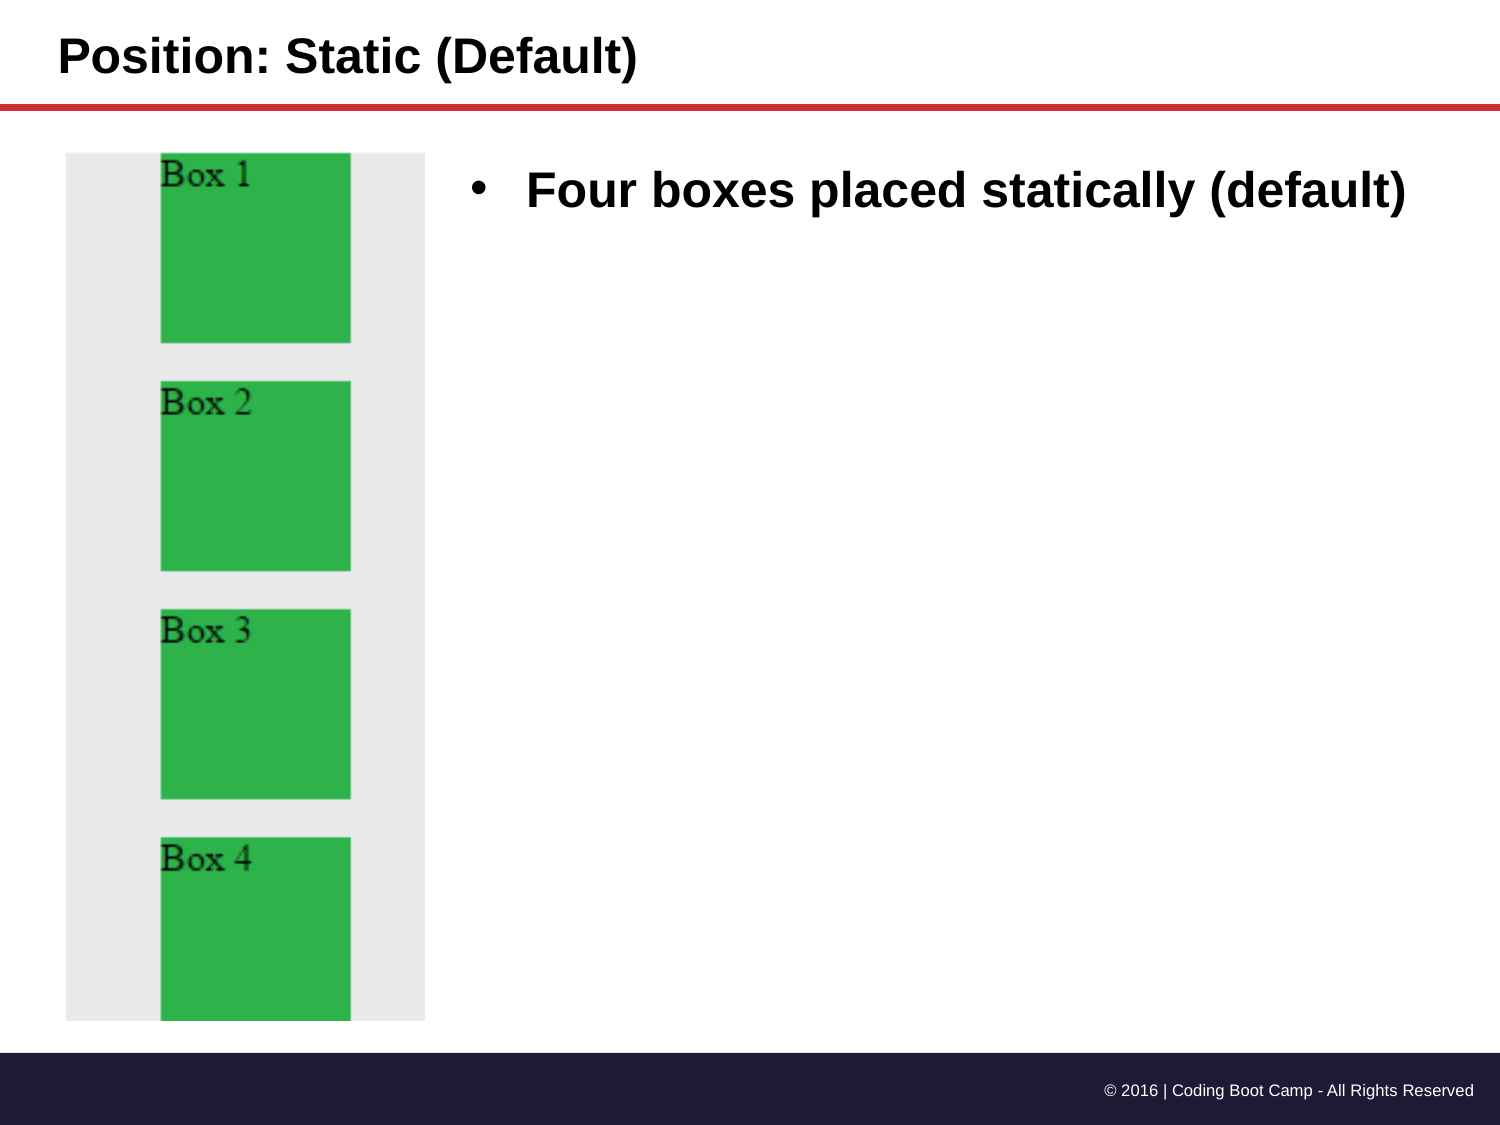

Position: Static (Default)
Four boxes placed statically (default)